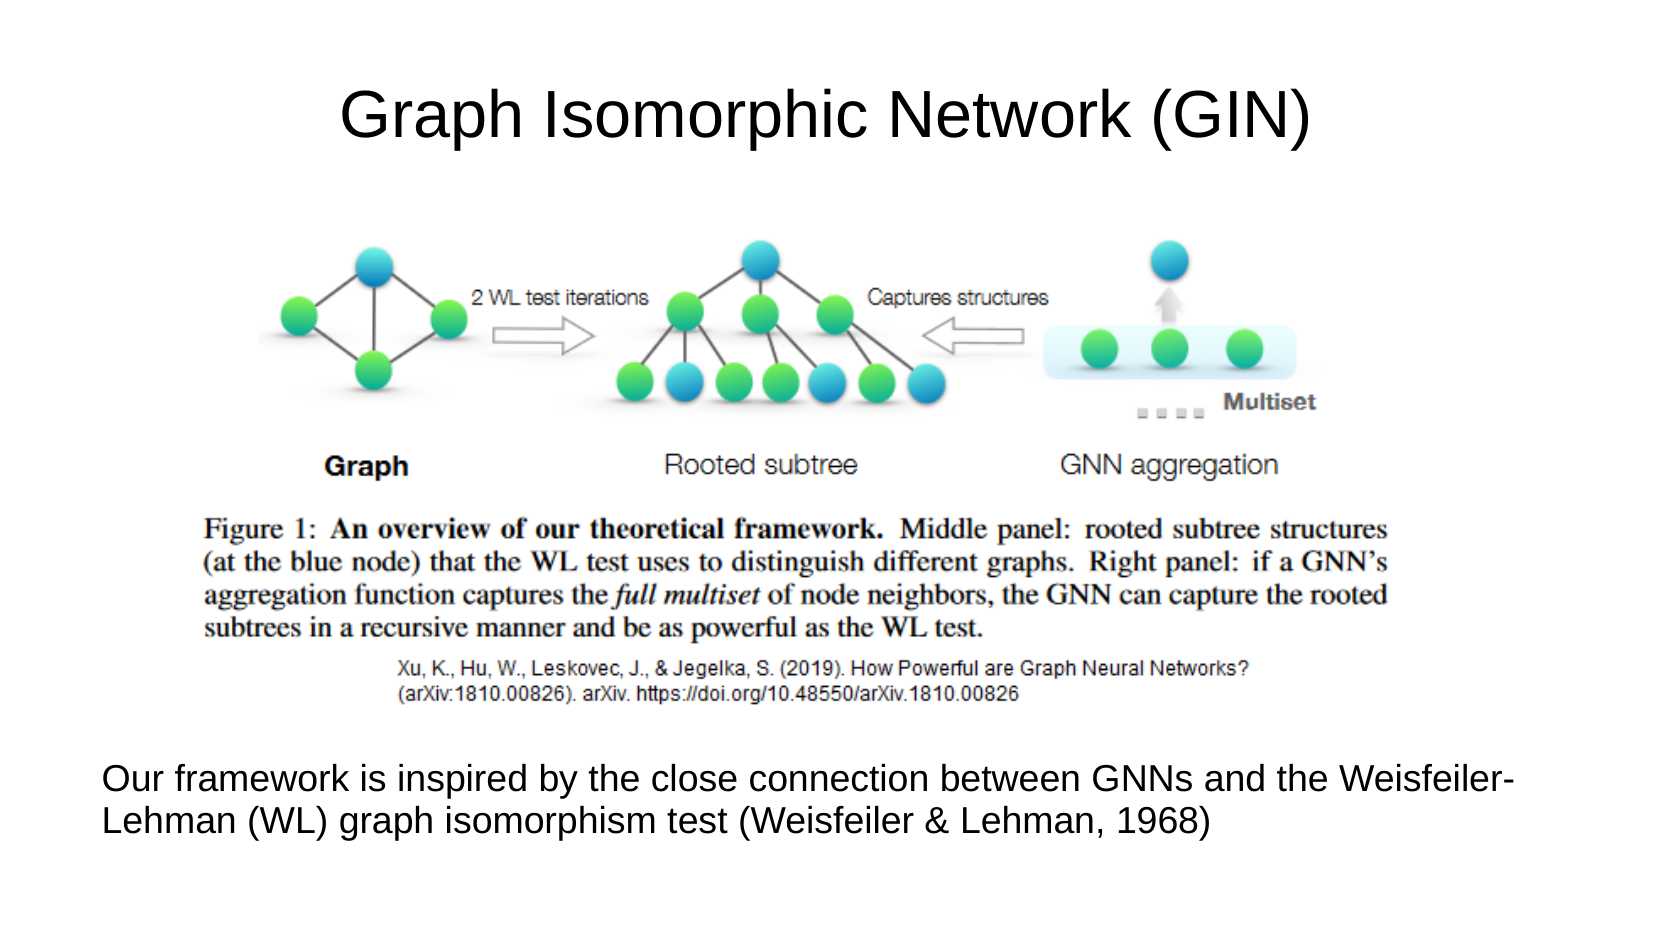

# Graph Isomorphic Network (GIN)
Our framework is inspired by the close connection between GNNs and the Weisfeiler-Lehman (WL) graph isomorphism test (Weisfeiler & Lehman, 1968)